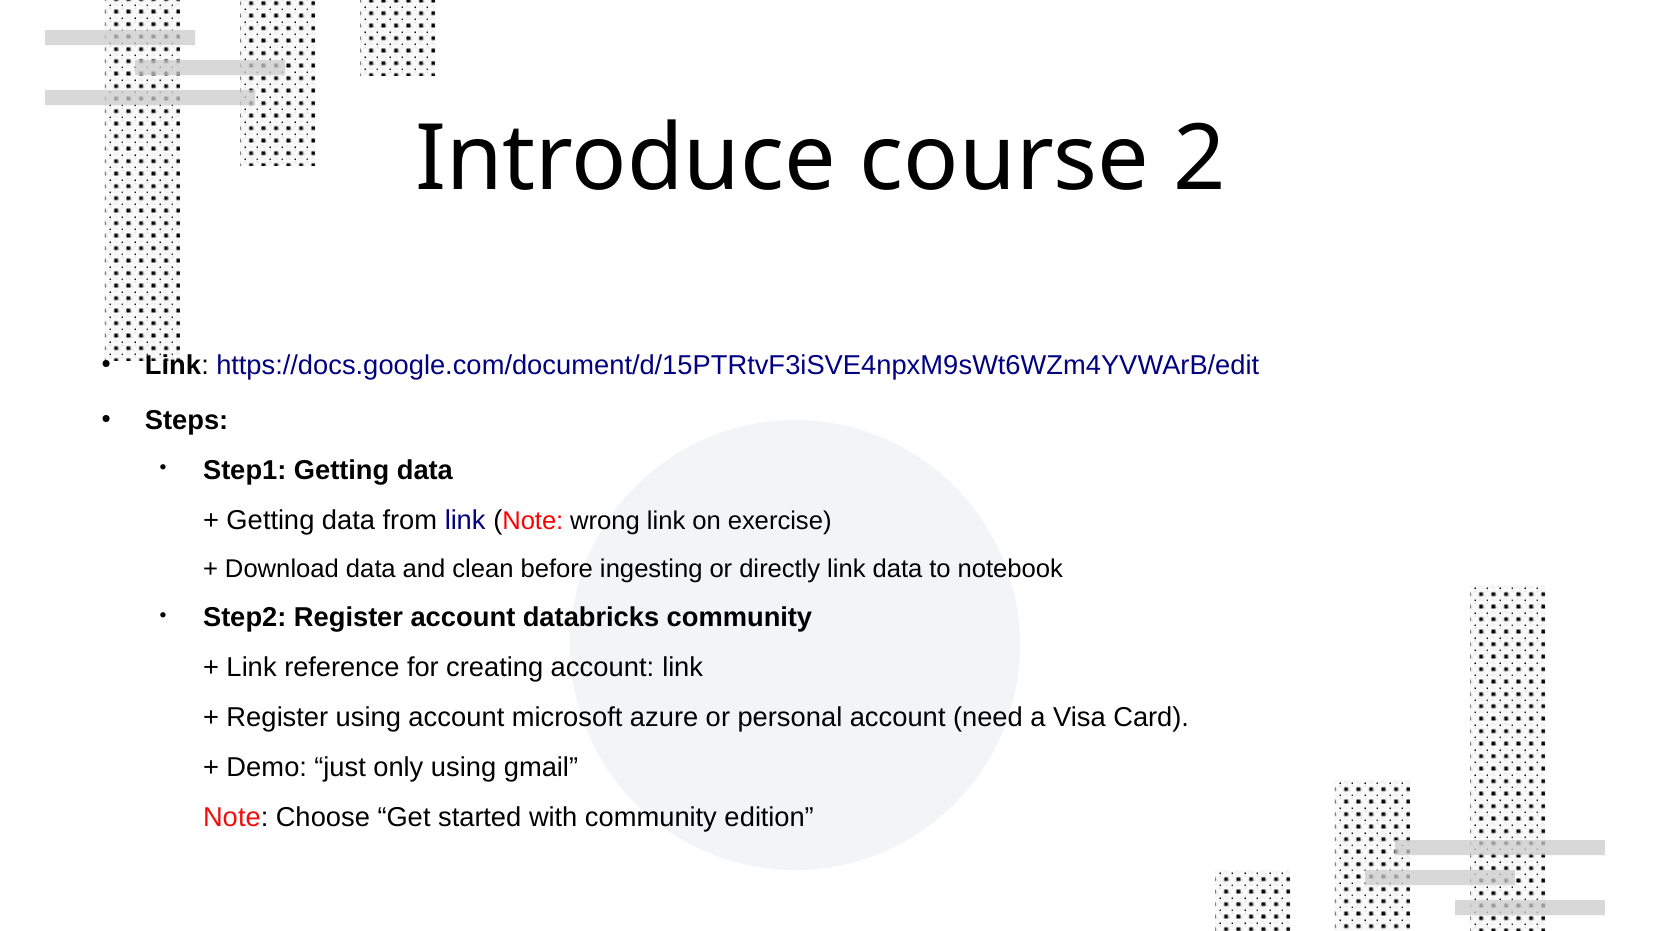

# Introduce course 2
Link: https://docs.google.com/document/d/15PTRtvF3iSVE4npxM9sWt6WZm4YVWArB/edit
Steps:
Step1: Getting data
+ Getting data from link (Note: wrong link on exercise)
+ Download data and clean before ingesting or directly link data to notebook
Step2: Register account databricks community
+ Link reference for creating account: link
+ Register using account microsoft azure or personal account (need a Visa Card).
+ Demo: “just only using gmail”
Note: Choose “Get started with community edition”